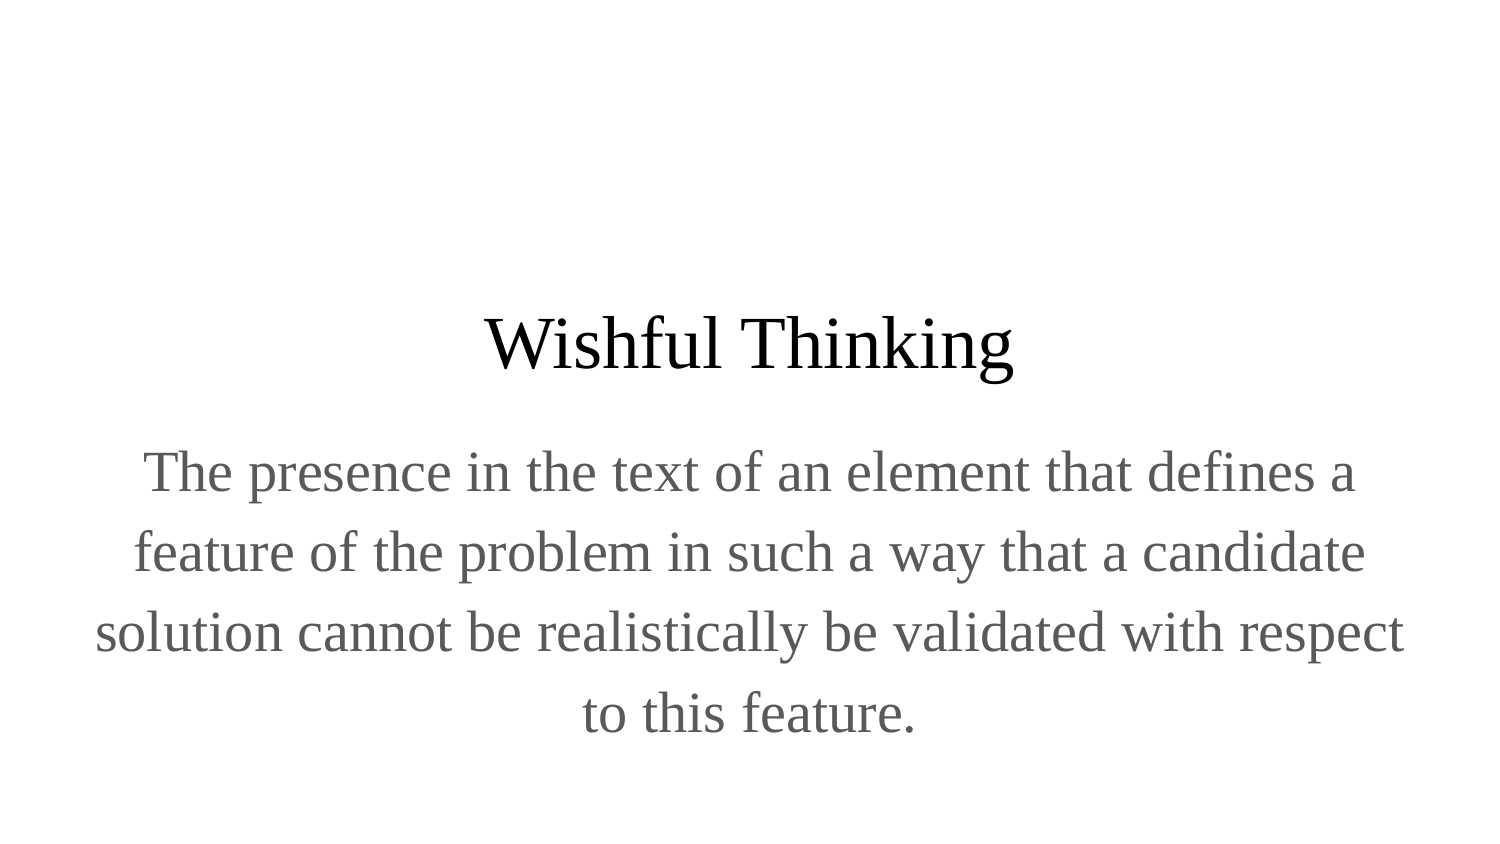

# Wishful Thinking
The presence in the text of an element that defines a feature of the problem in such a way that a candidate solution cannot be realistically be validated with respect to this feature.